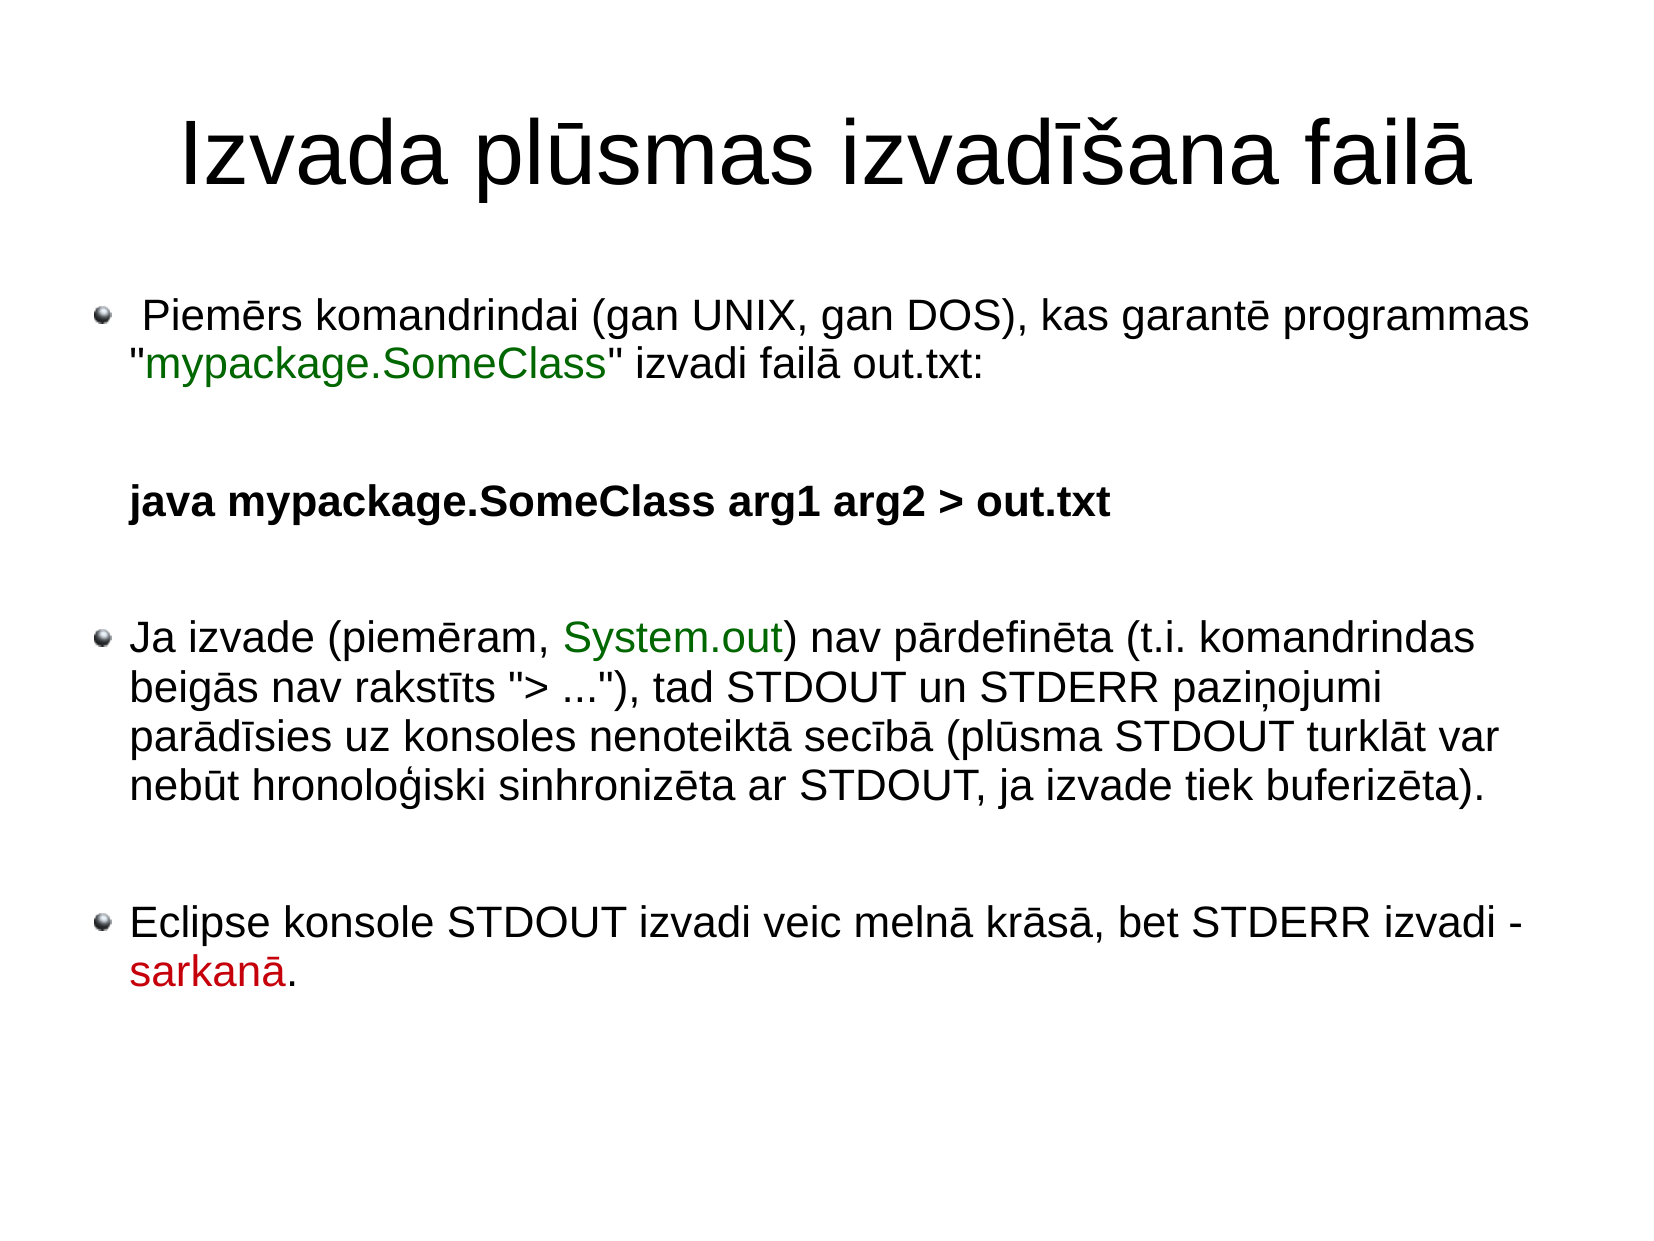

# Izvada plūsmas izvadīšana failā
 Piemērs komandrindai (gan UNIX, gan DOS), kas garantē programmas "mypackage.SomeClass" izvadi failā out.txt:
java mypackage.SomeClass arg1 arg2 > out.txt
Ja izvade (piemēram, System.out) nav pārdefinēta (t.i. komandrindas beigās nav rakstīts "> ..."), tad STDOUT un STDERR paziņojumi parādīsies uz konsoles nenoteiktā secībā (plūsma STDOUT turklāt var nebūt hronoloģiski sinhronizēta ar STDOUT, ja izvade tiek buferizēta).
Eclipse konsole STDOUT izvadi veic melnā krāsā, bet STDERR izvadi - sarkanā.